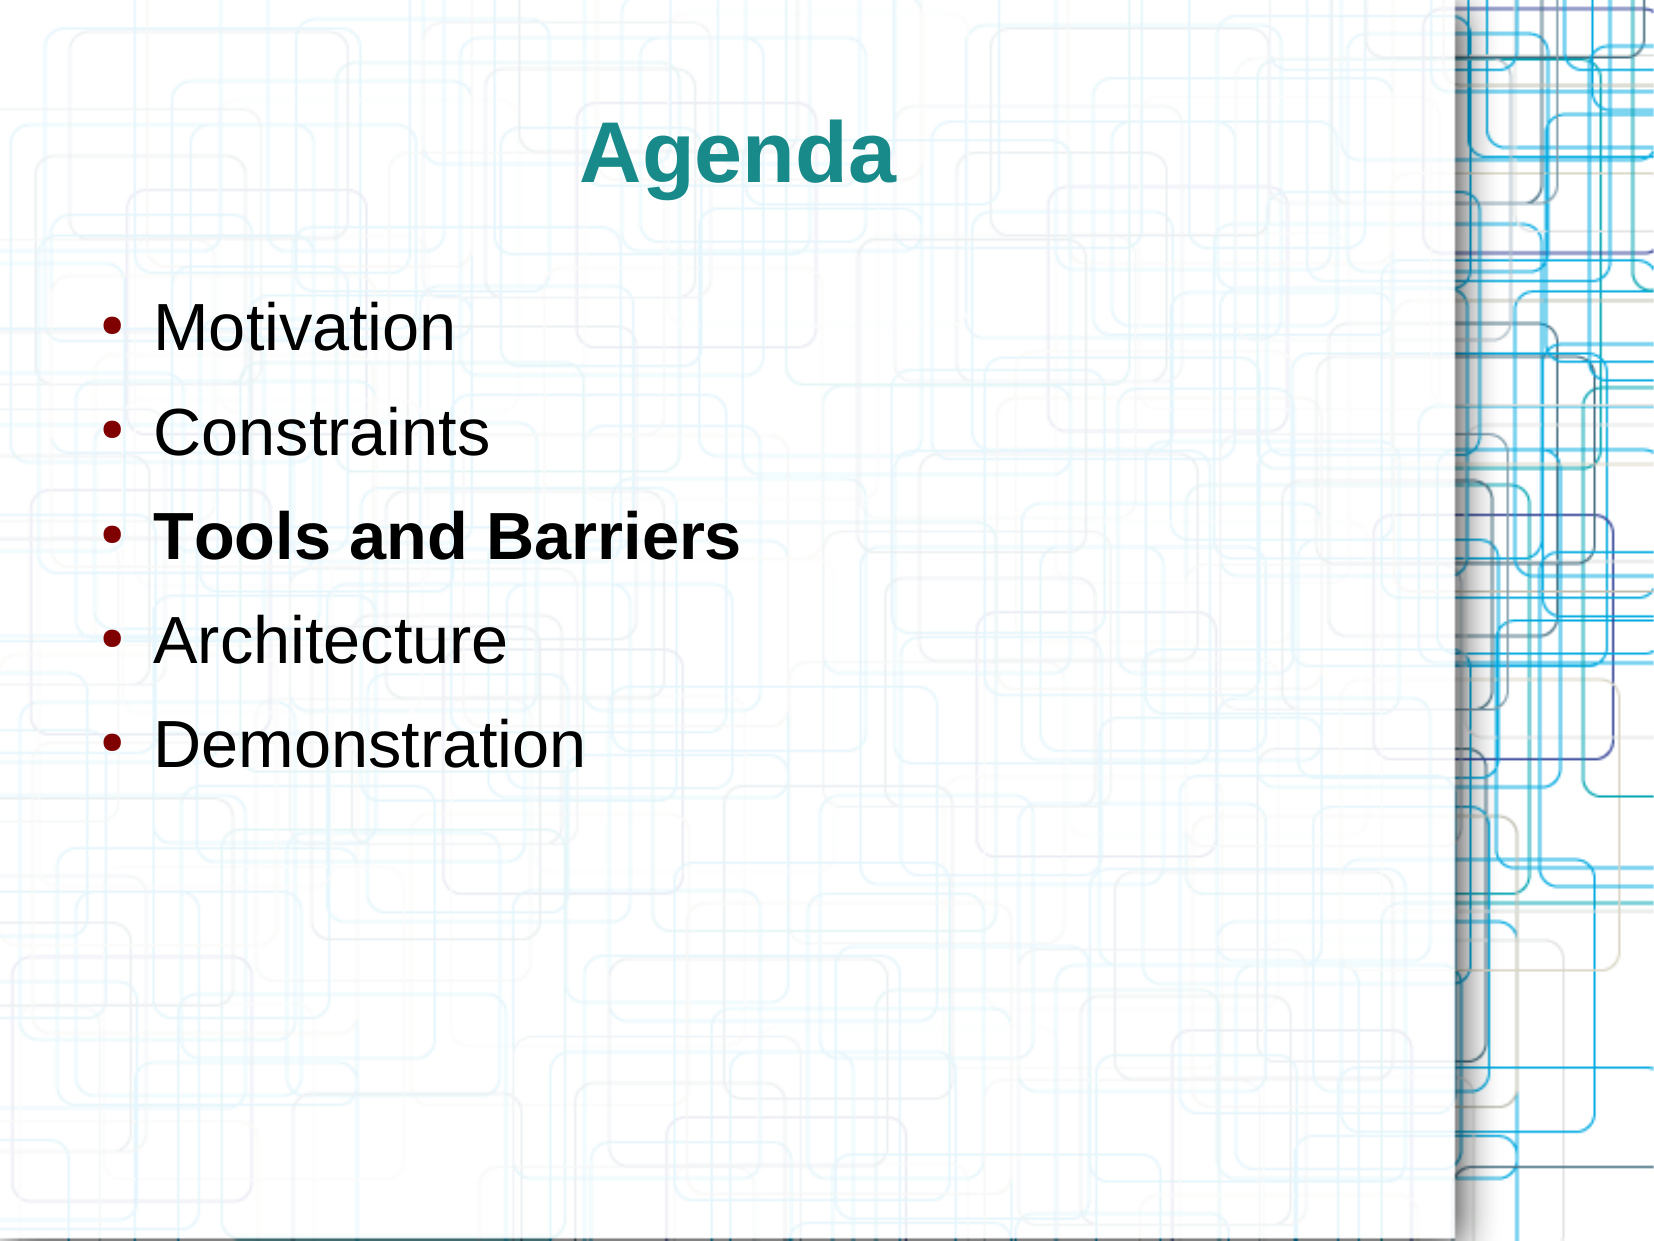

# Agenda
Motivation
Constraints
Tools and Barriers
Architecture
Demonstration